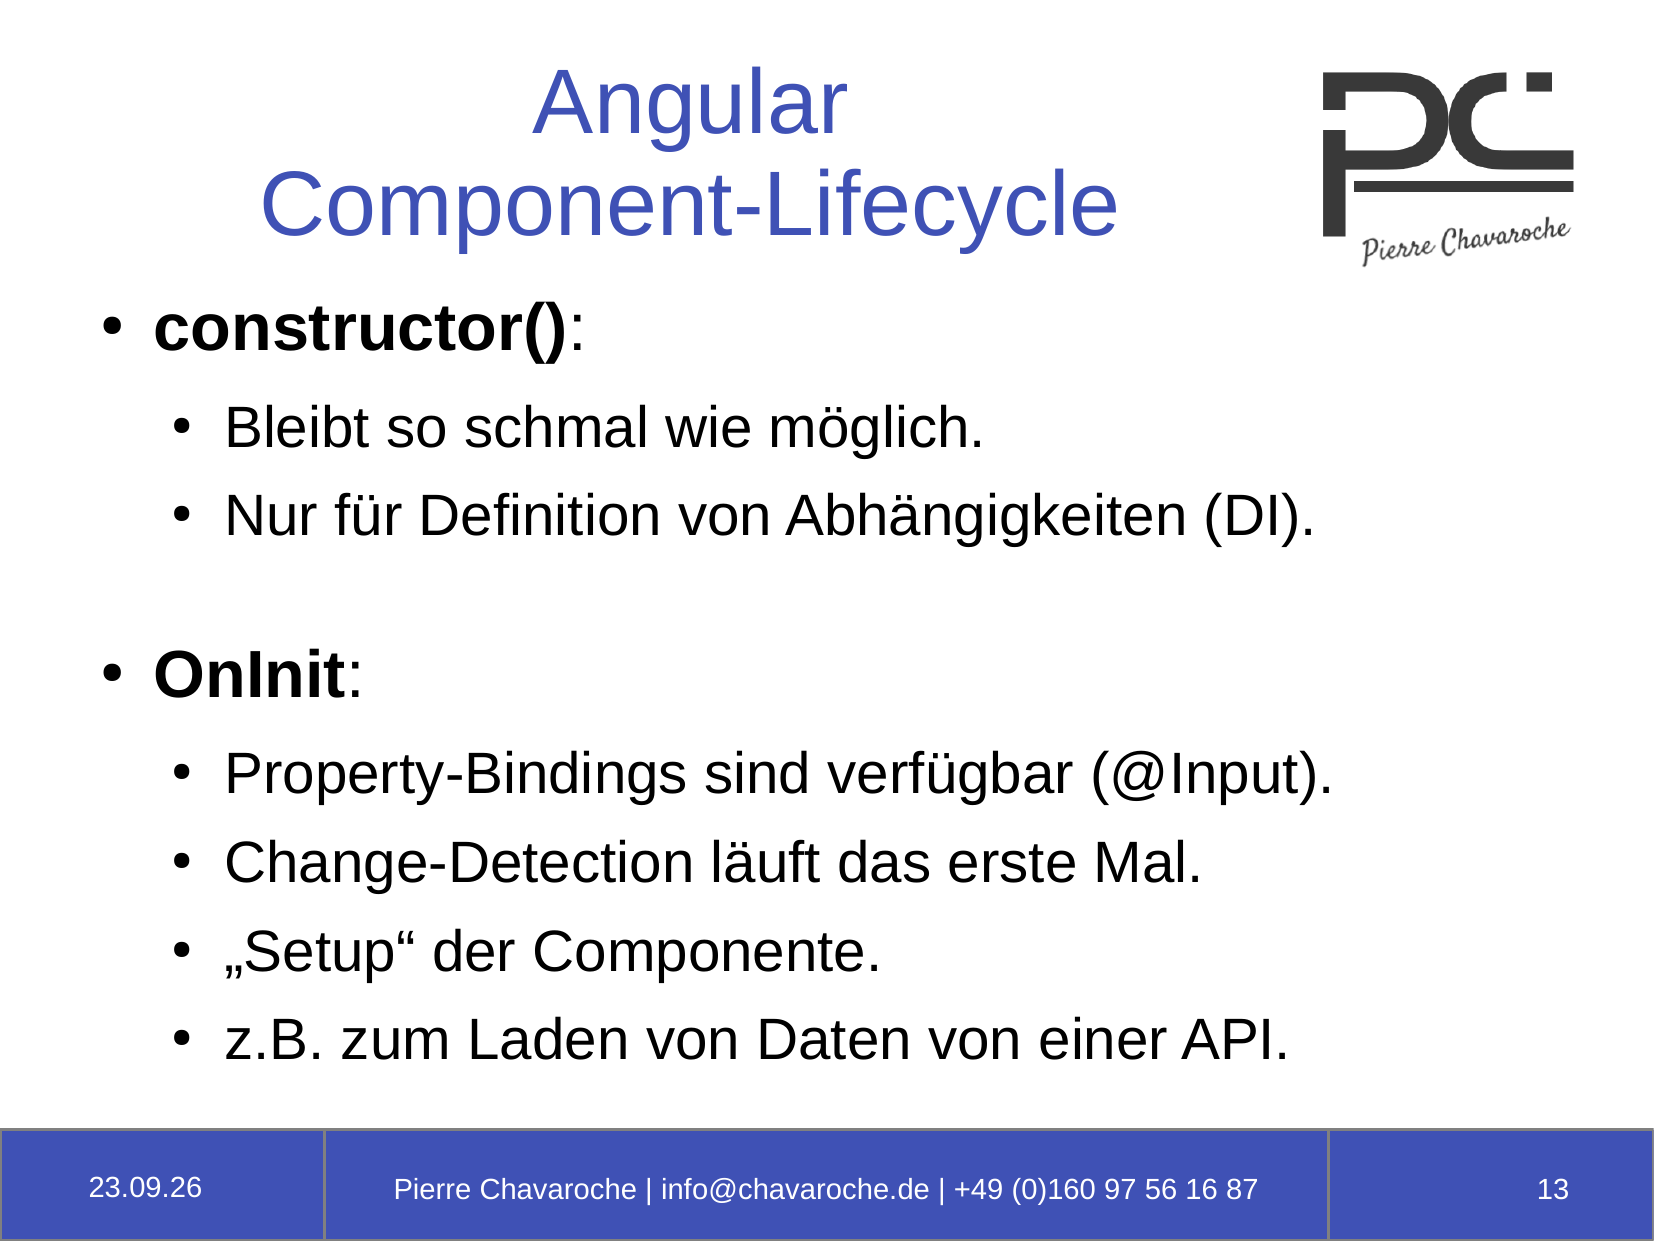

# Angular Component-Lifecycle
constructor():
Bleibt so schmal wie möglich.
Nur für Definition von Abhängigkeiten (DI).
OnInit:
Property-Bindings sind verfügbar (@Input).
Change-Detection läuft das erste Mal.
„Setup“ der Componente.
z.B. zum Laden von Daten von einer API.
Pierre Chavaroche | info@chavaroche.de | +49 (0)160 97 56 16 87
13